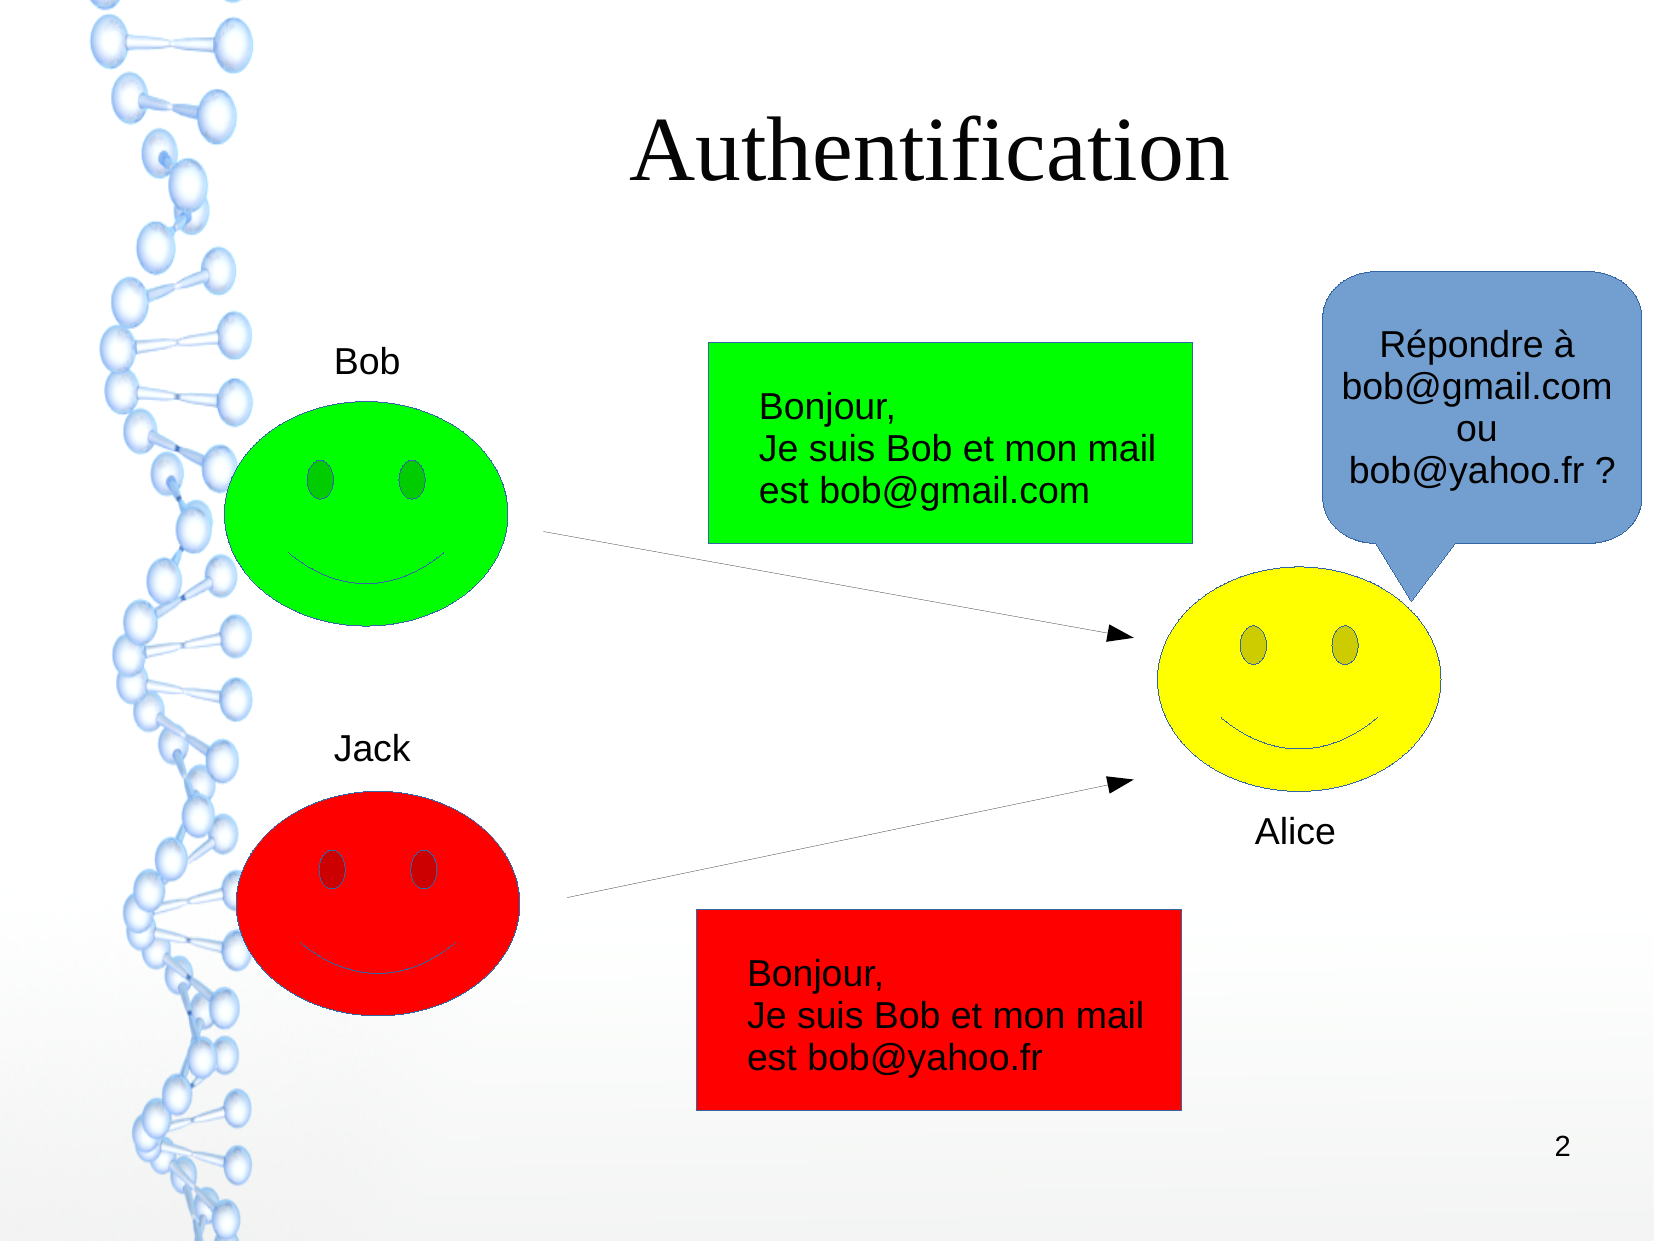

# Authentification
Répondre à
bob@gmail.com
ou
bob@yahoo.fr ?
Bob
Bonjour,
Je suis Bob et mon mail
est bob@gmail.com
Jack
Alice
Bonjour,
Je suis Bob et mon mail
est bob@yahoo.fr
2